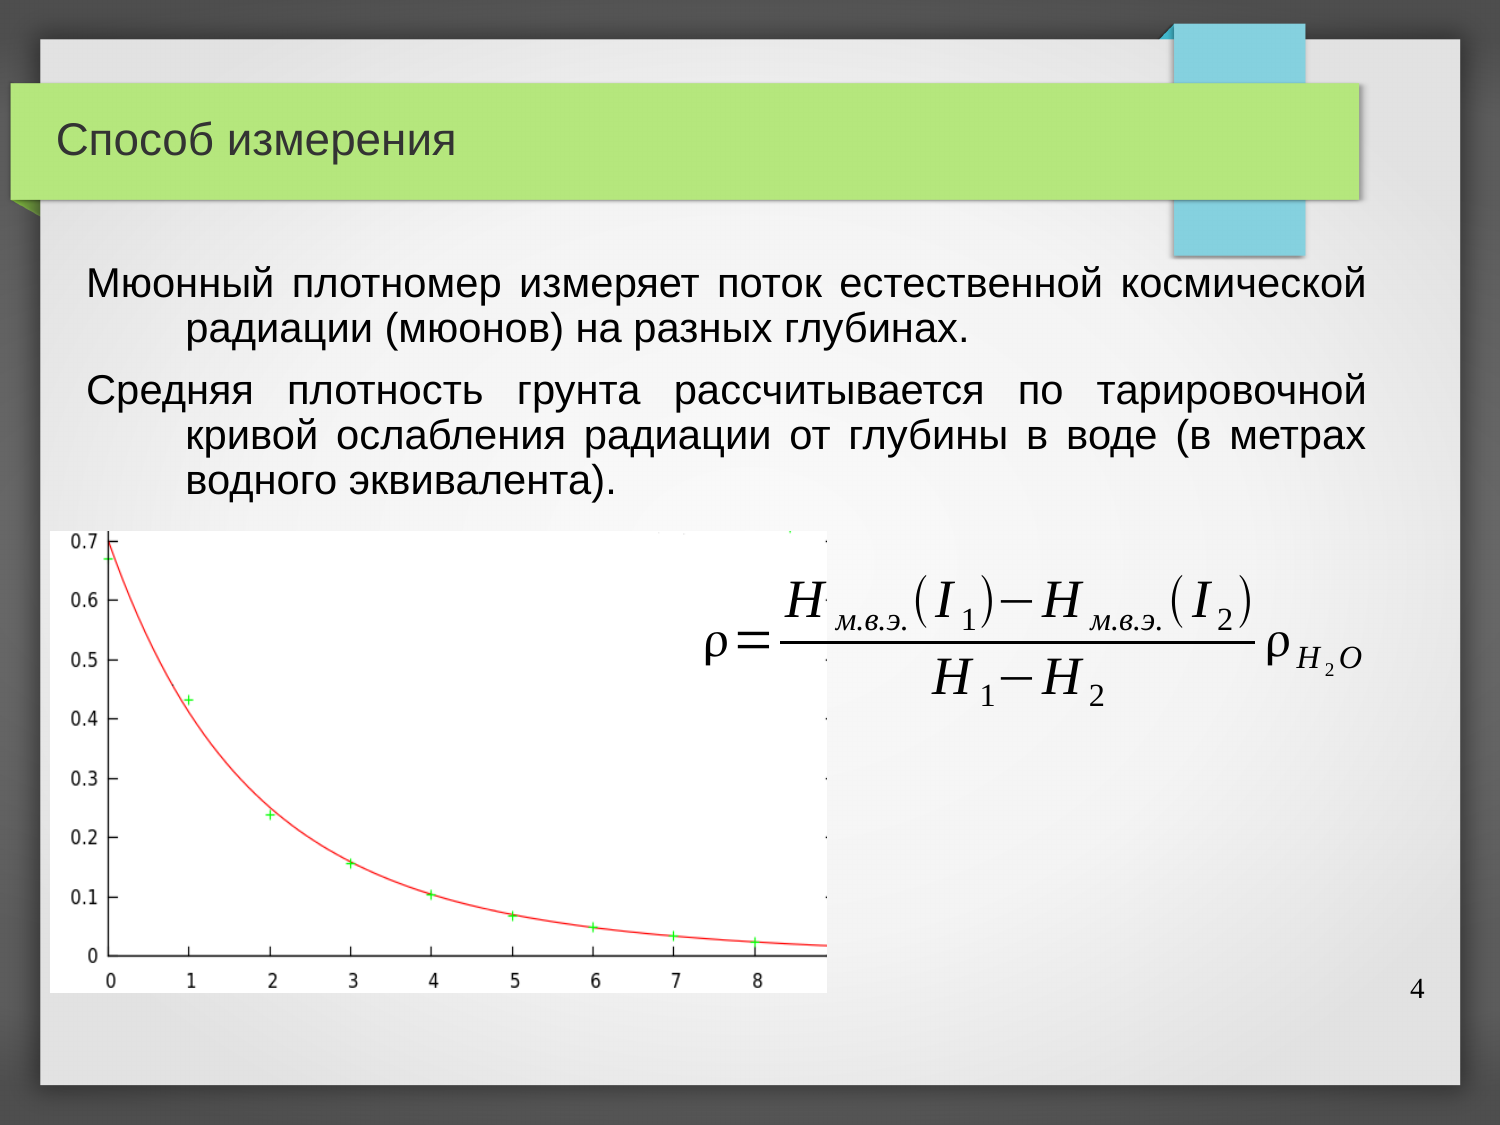

# Способ измерения
Мюонный плотномер измеряет поток естественной космической радиации (мюонов) на разных глубинах.
Средняя плотность грунта рассчитывается по тарировочной кривой ослабления радиации от глубины в воде (в метрах водного эквивалента).
4